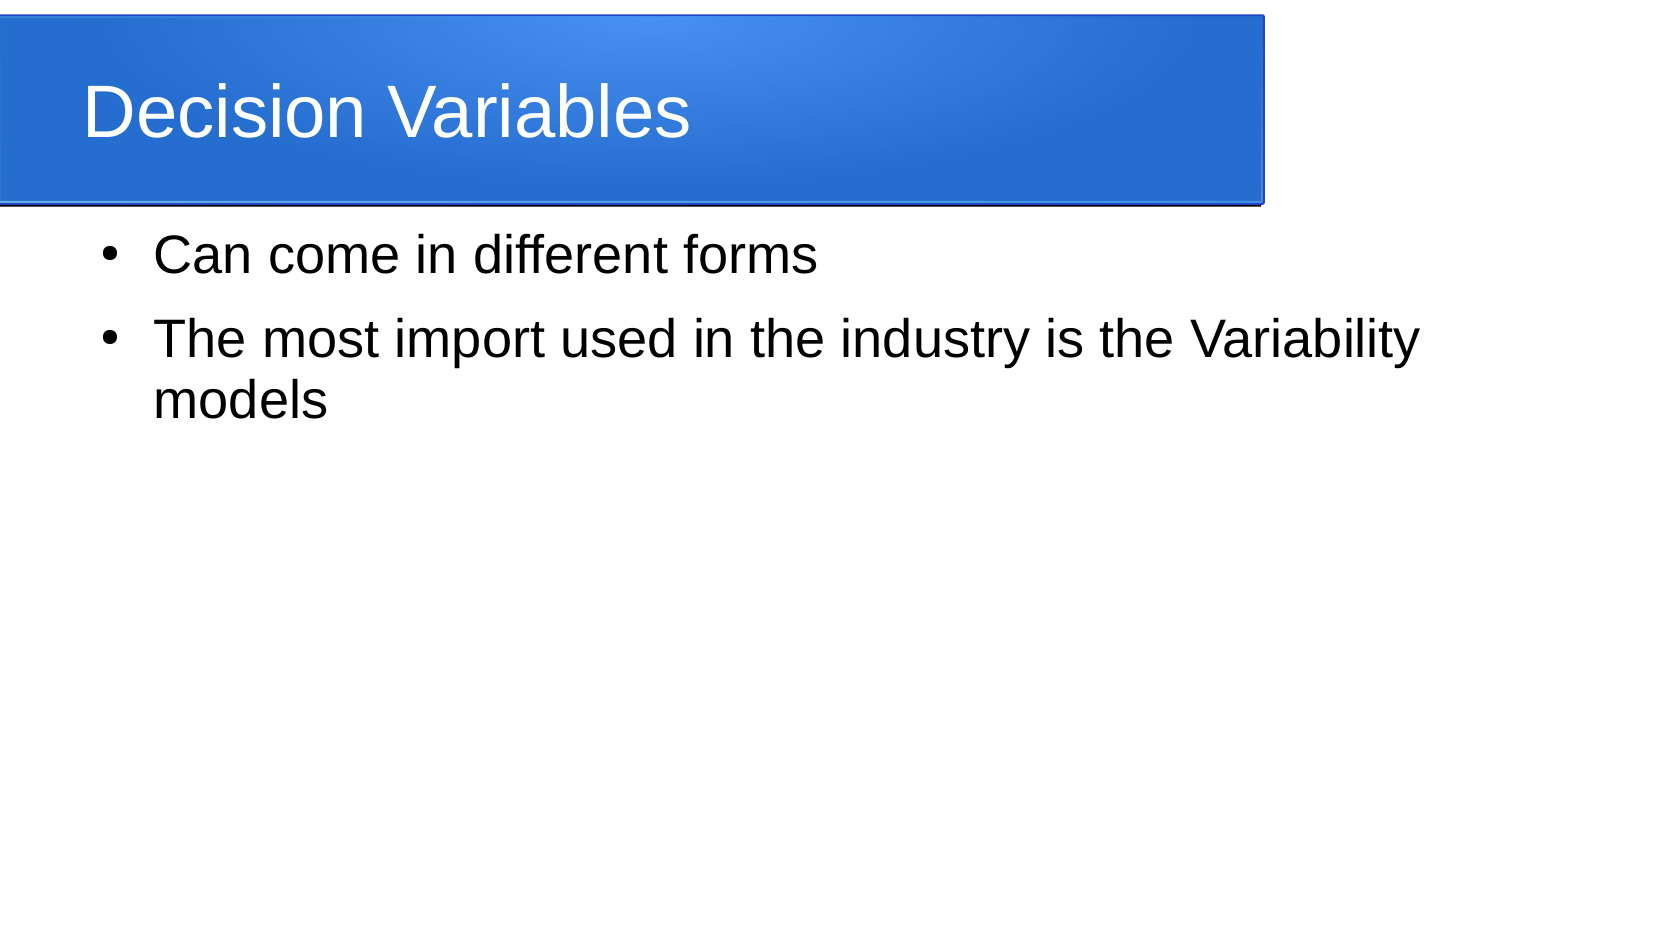

# Decision Variables
Can come in different forms
The most import used in the industry is the Variability models